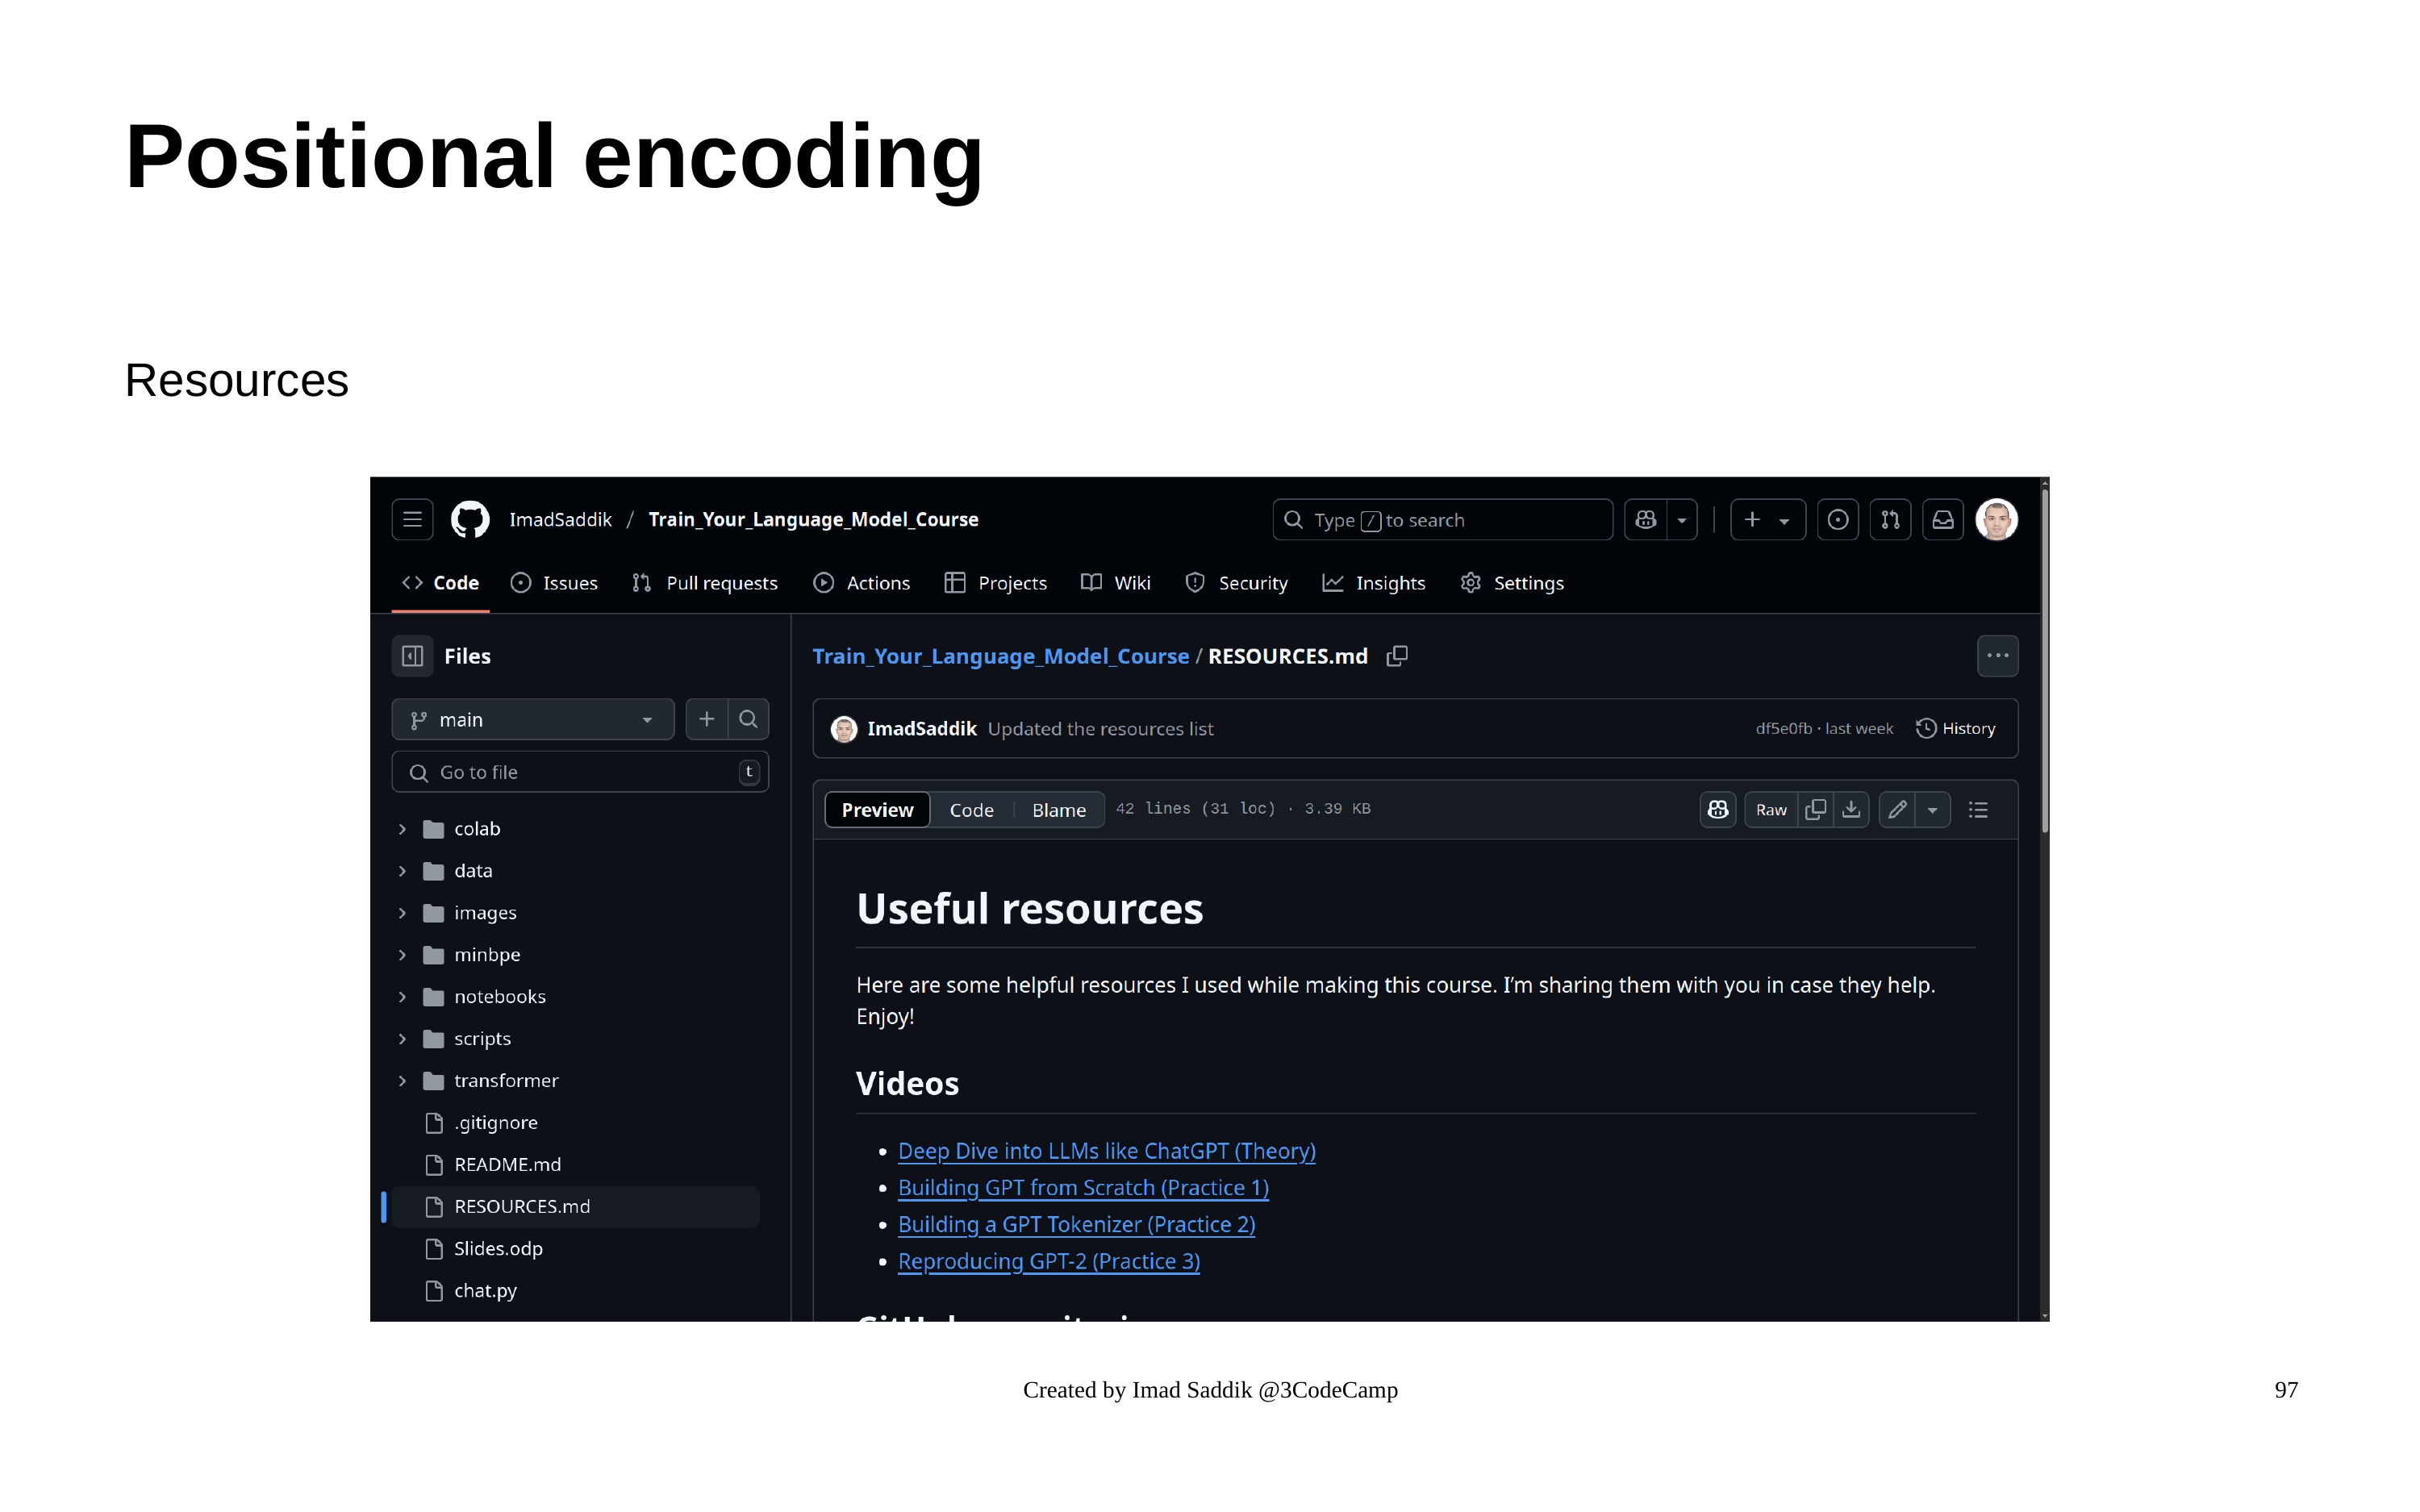

Positional encoding
Resources
Created by Imad Saddik @3CodeCamp
97